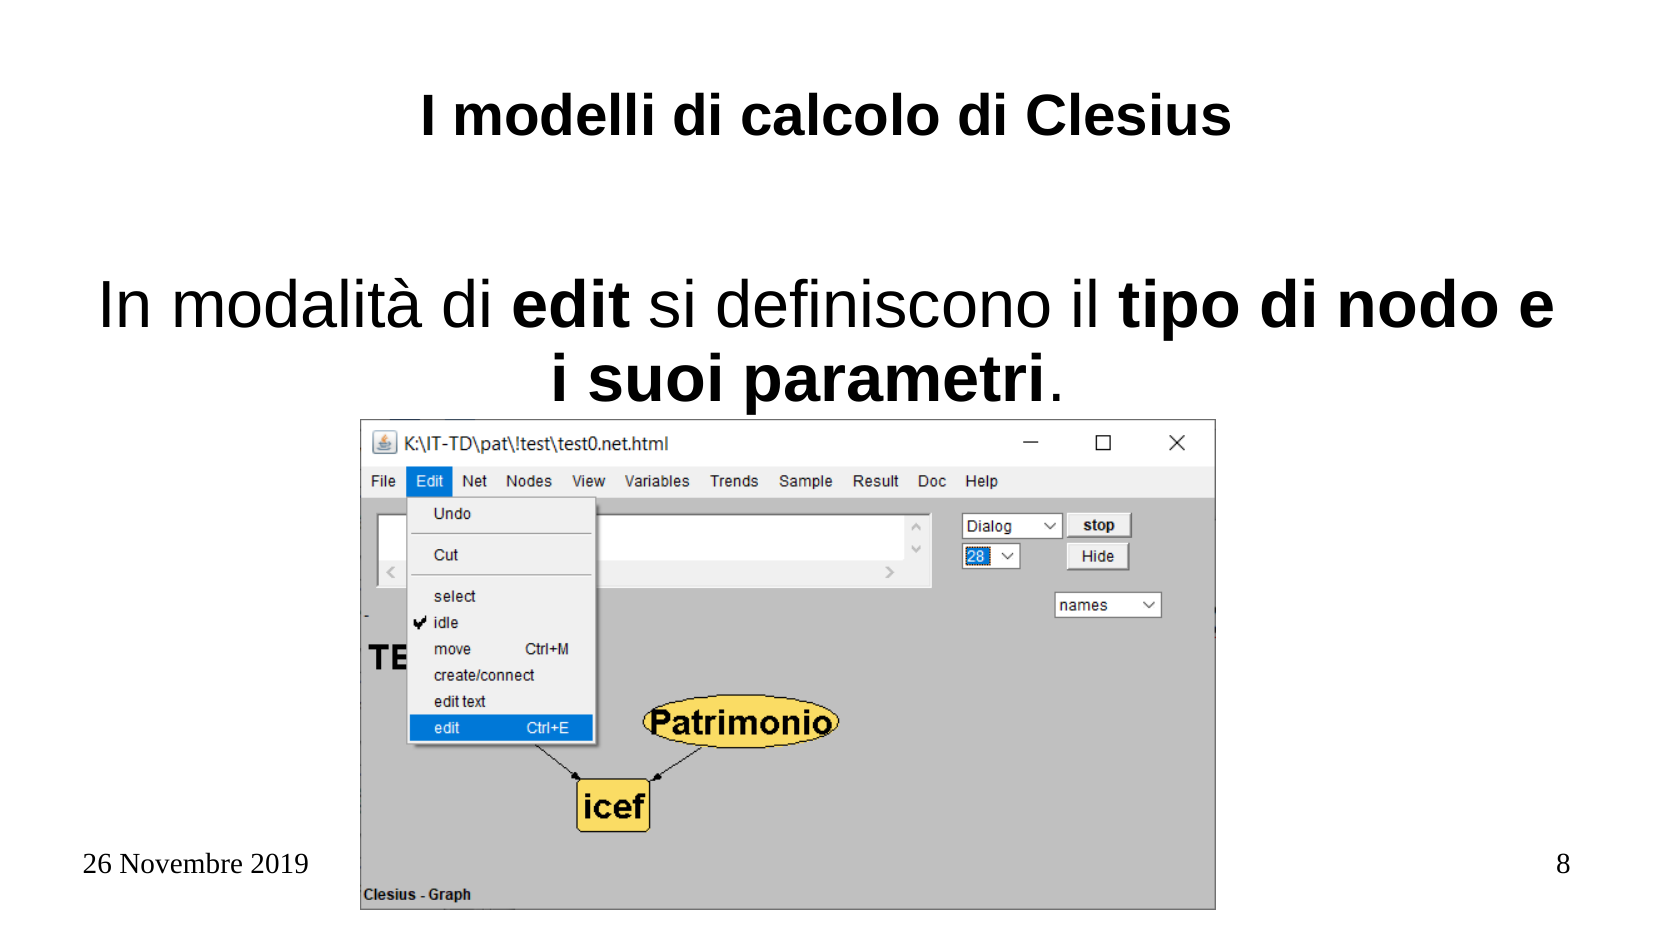

# I modelli di calcolo di Clesius
In modalità di edit si definiscono il tipo di nodo e i suoi parametri.
26 Novembre 2019
W.J.Irler -Clesius Srl.
8